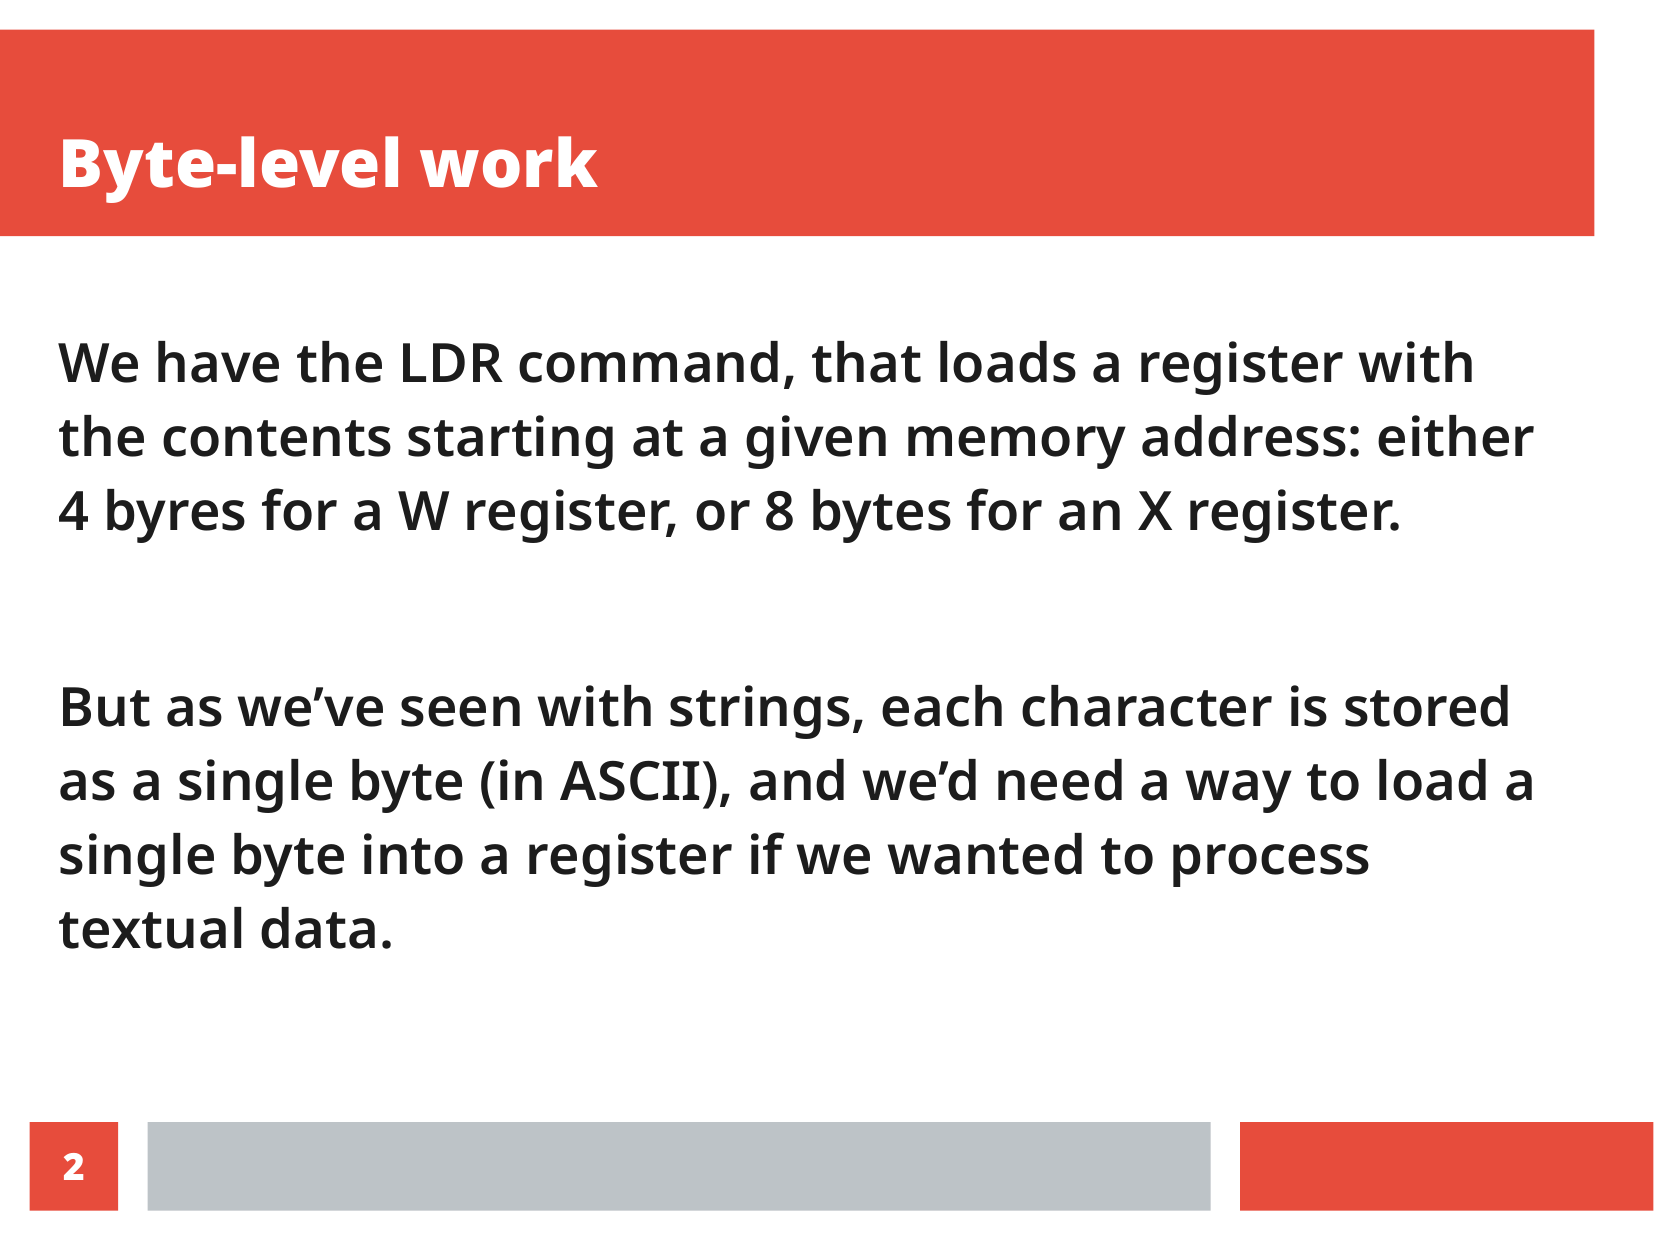

# Byte-level work
We have the LDR command, that loads a register with the contents starting at a given memory address: either 4 byres for a W register, or 8 bytes for an X register.
But as we’ve seen with strings, each character is stored as a single byte (in ASCII), and we’d need a way to load a single byte into a register if we wanted to process textual data.
2